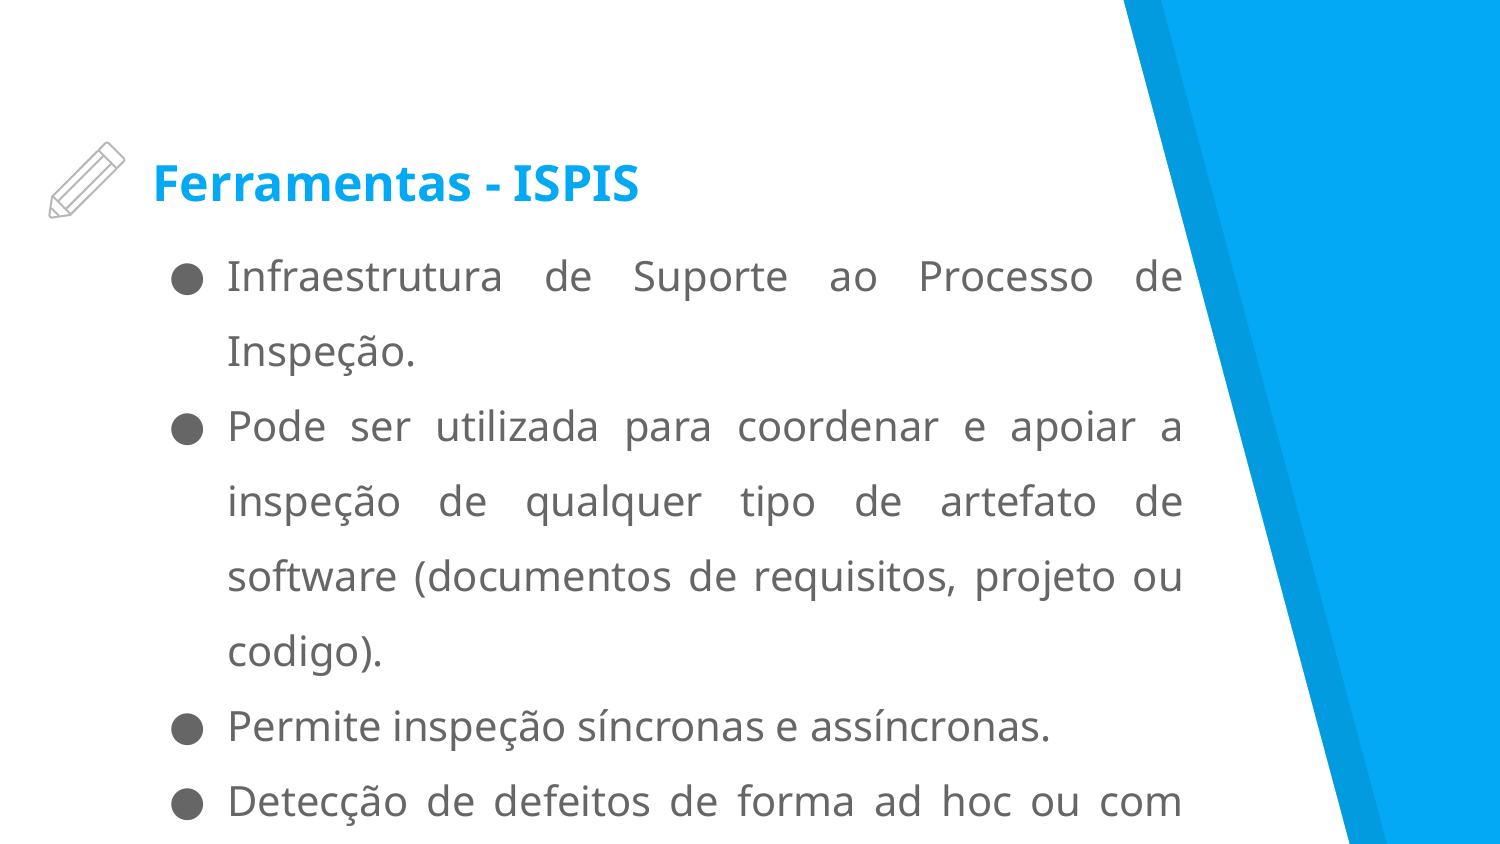

Ferramentas - ISPIS
Infraestrutura de Suporte ao Processo de Inspeção.
Pode ser utilizada para coordenar e apoiar a inspeção de qualquer tipo de artefato de software (documentos de requisitos, projeto ou codigo).
Permite inspeção síncronas e assíncronas.
Detecção de defeitos de forma ad hoc ou com apoio de uma técnica de inspeção compatível.